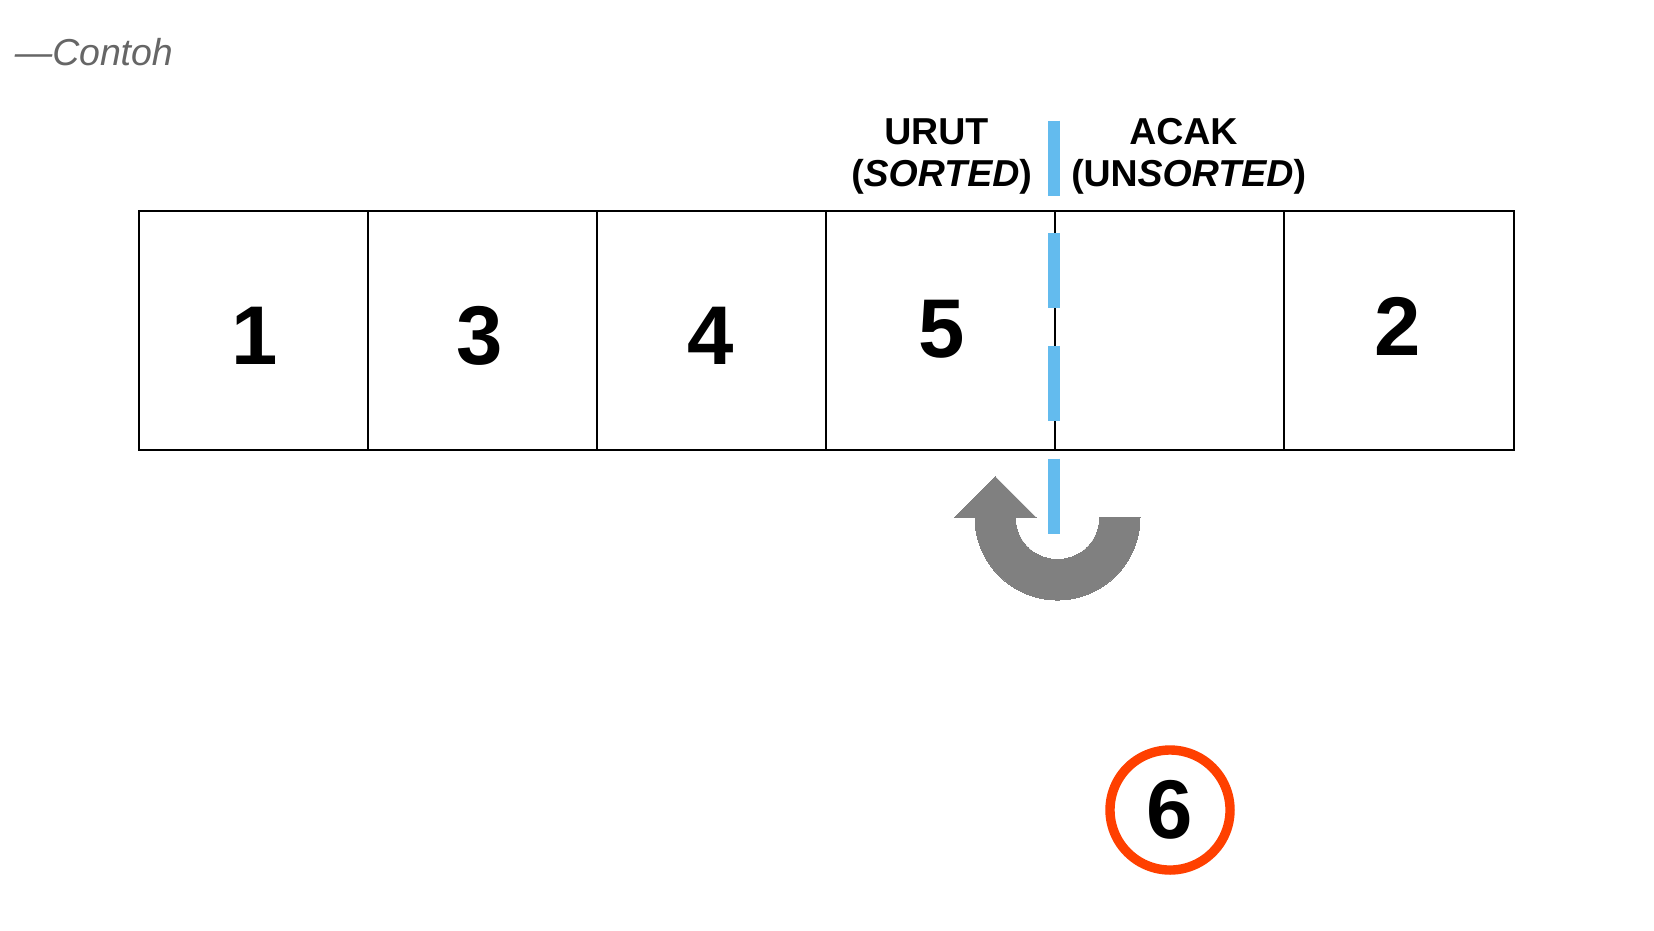

—Contoh
URUT
(SORTED)
ACAK
(UNSORTED)
| | | | | | |
| --- | --- | --- | --- | --- | --- |
2
5
1
3
4
6